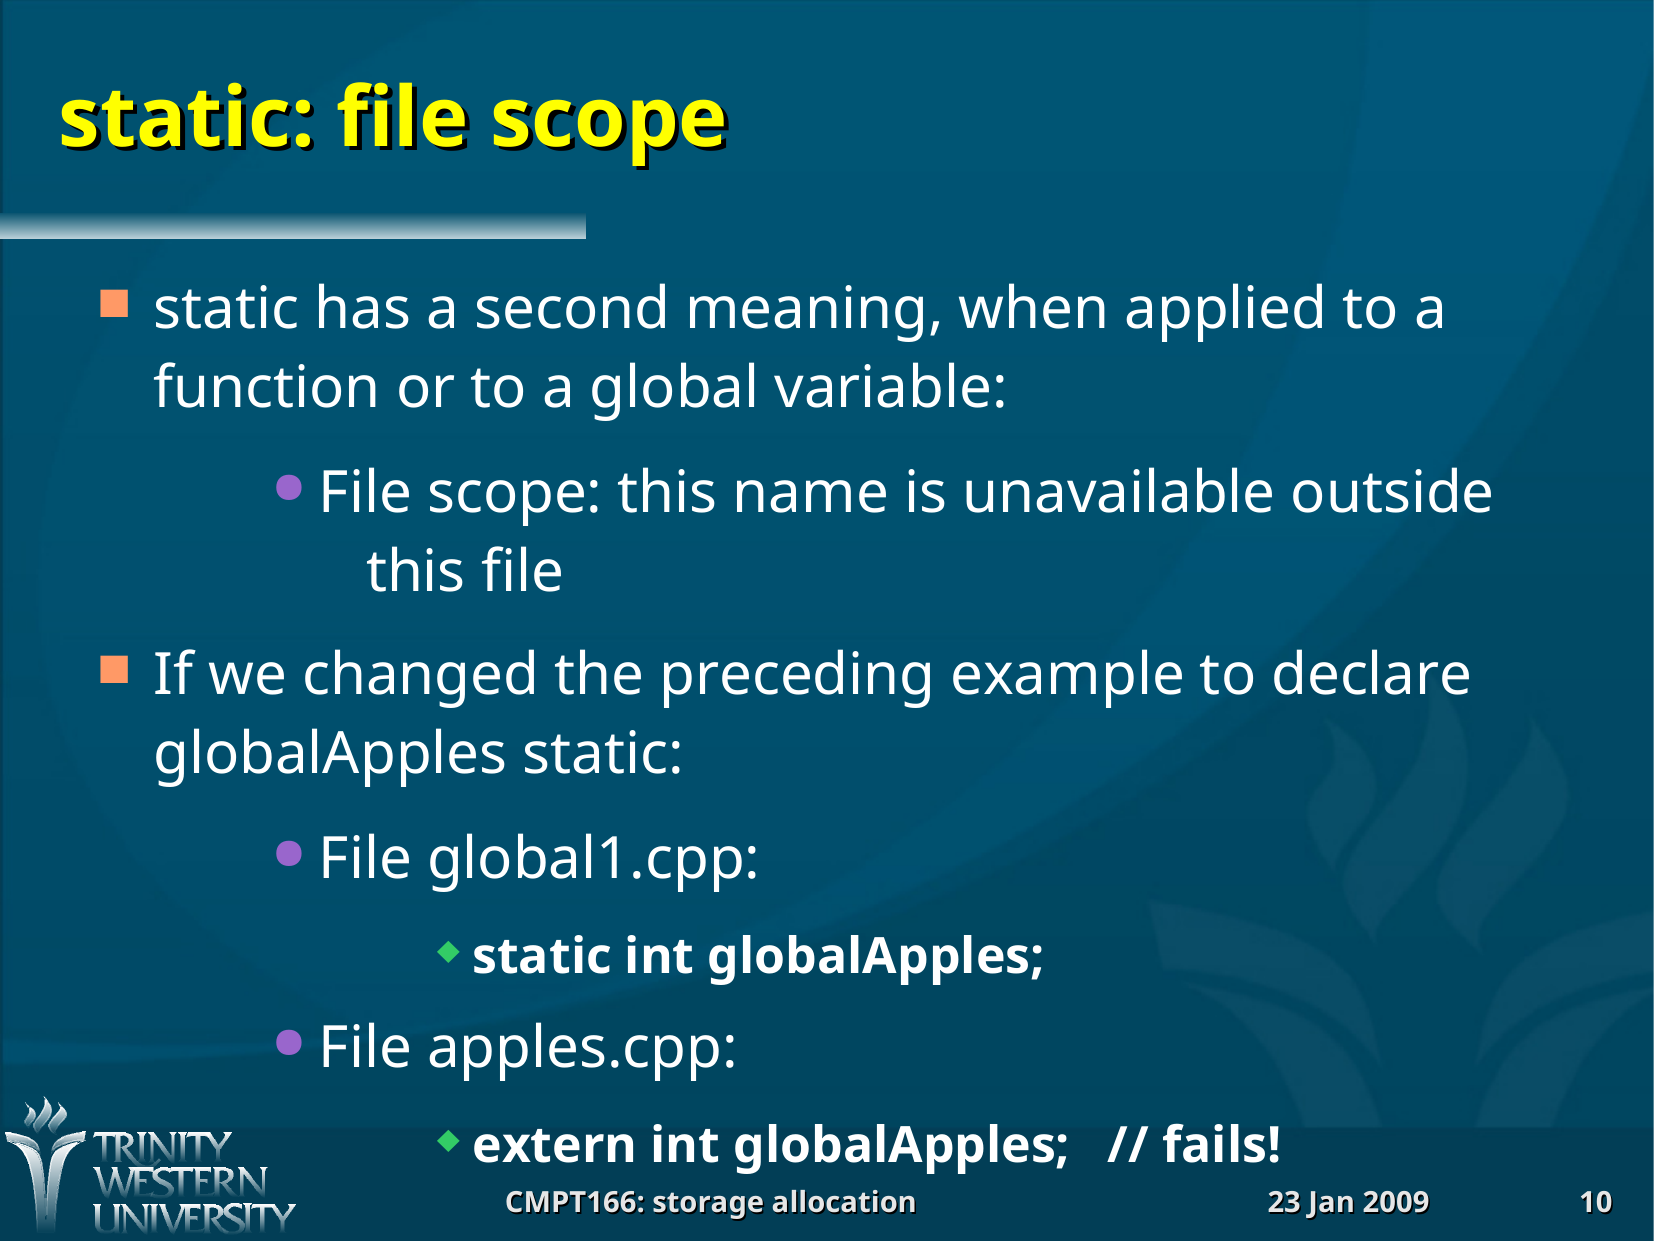

# static: file scope
static has a second meaning, when applied to a function or to a global variable:
File scope: this name is unavailable outside this file
If we changed the preceding example to declare globalApples static:
File global1.cpp:
static int globalApples;
File apples.cpp:
extern int globalApples;	// fails!
CMPT166: storage allocation
23 Jan 2009
10